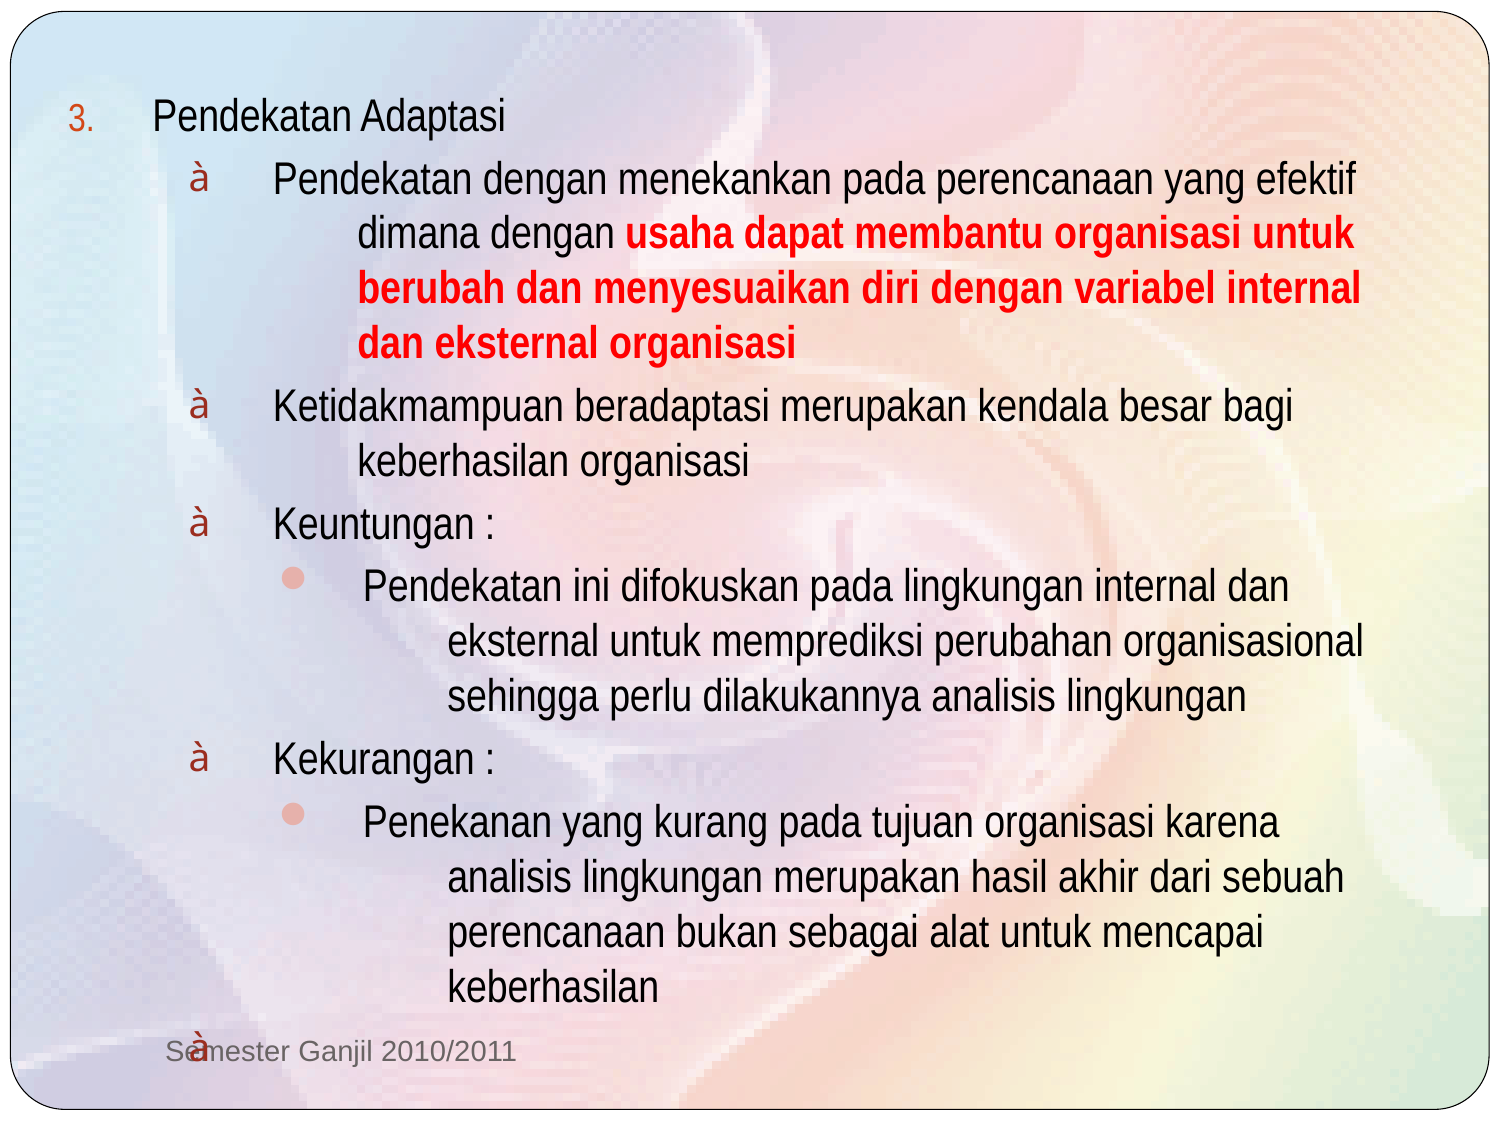

# Pendekatan Adaptasi
Pendekatan dengan menekankan pada perencanaan yang efektif dimana dengan usaha dapat membantu organisasi untuk berubah dan menyesuaikan diri dengan variabel internal dan eksternal organisasi
Ketidakmampuan beradaptasi merupakan kendala besar bagi keberhasilan organisasi
Keuntungan :
Pendekatan ini difokuskan pada lingkungan internal dan eksternal untuk memprediksi perubahan organisasional sehingga perlu dilakukannya analisis lingkungan
Kekurangan :
Penekanan yang kurang pada tujuan organisasi karena analisis lingkungan merupakan hasil akhir dari sebuah perencanaan bukan sebagai alat untuk mencapai keberhasilan
Semester Ganjil 2010/2011